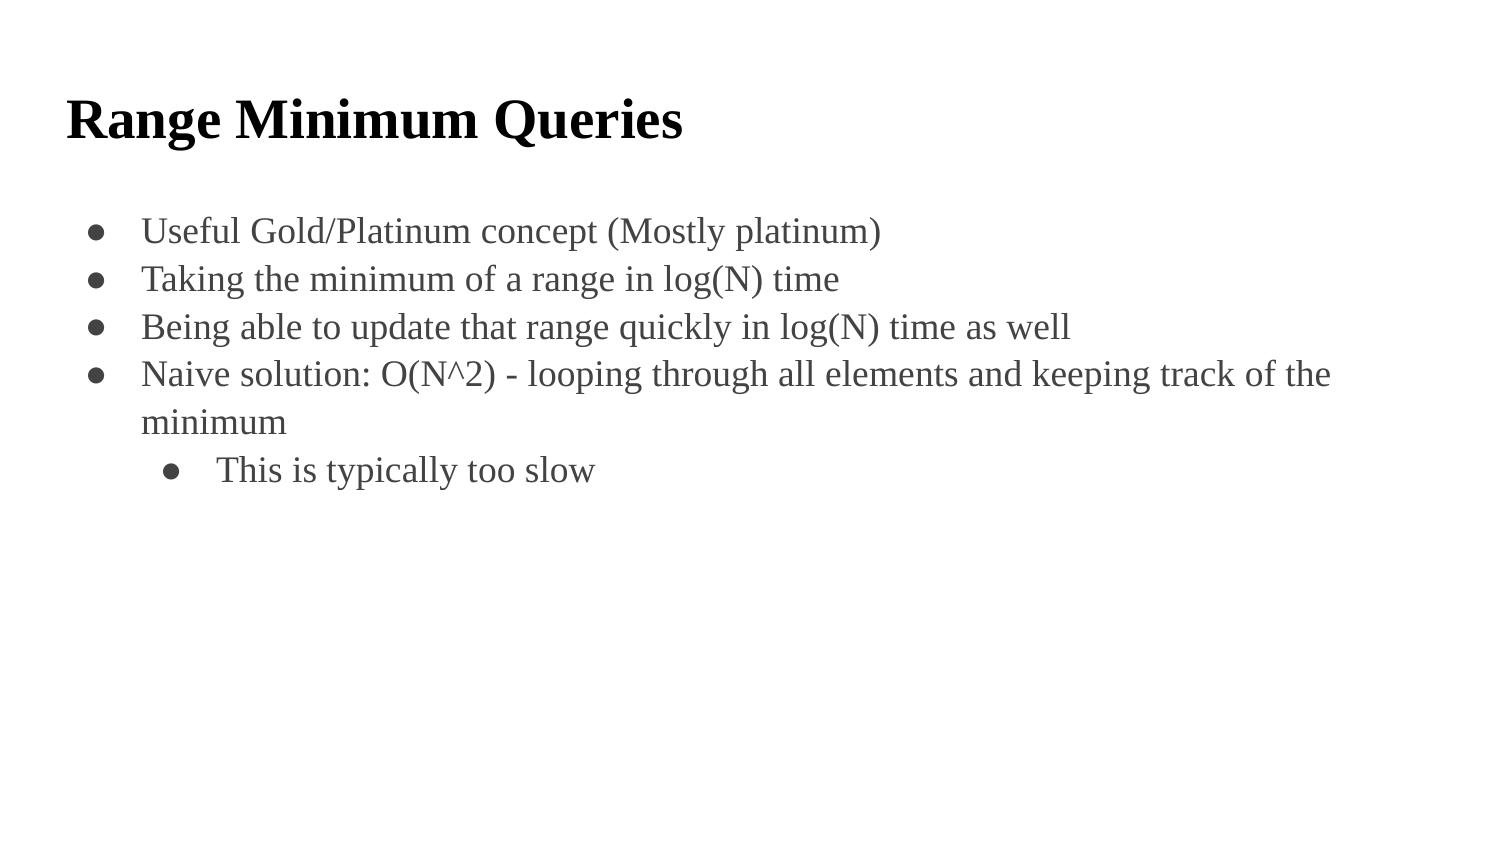

# Range Minimum Queries
Useful Gold/Platinum concept (Mostly platinum)
Taking the minimum of a range in log(N) time
Being able to update that range quickly in log(N) time as well
Naive solution: O(N^2) - looping through all elements and keeping track of the minimum
This is typically too slow